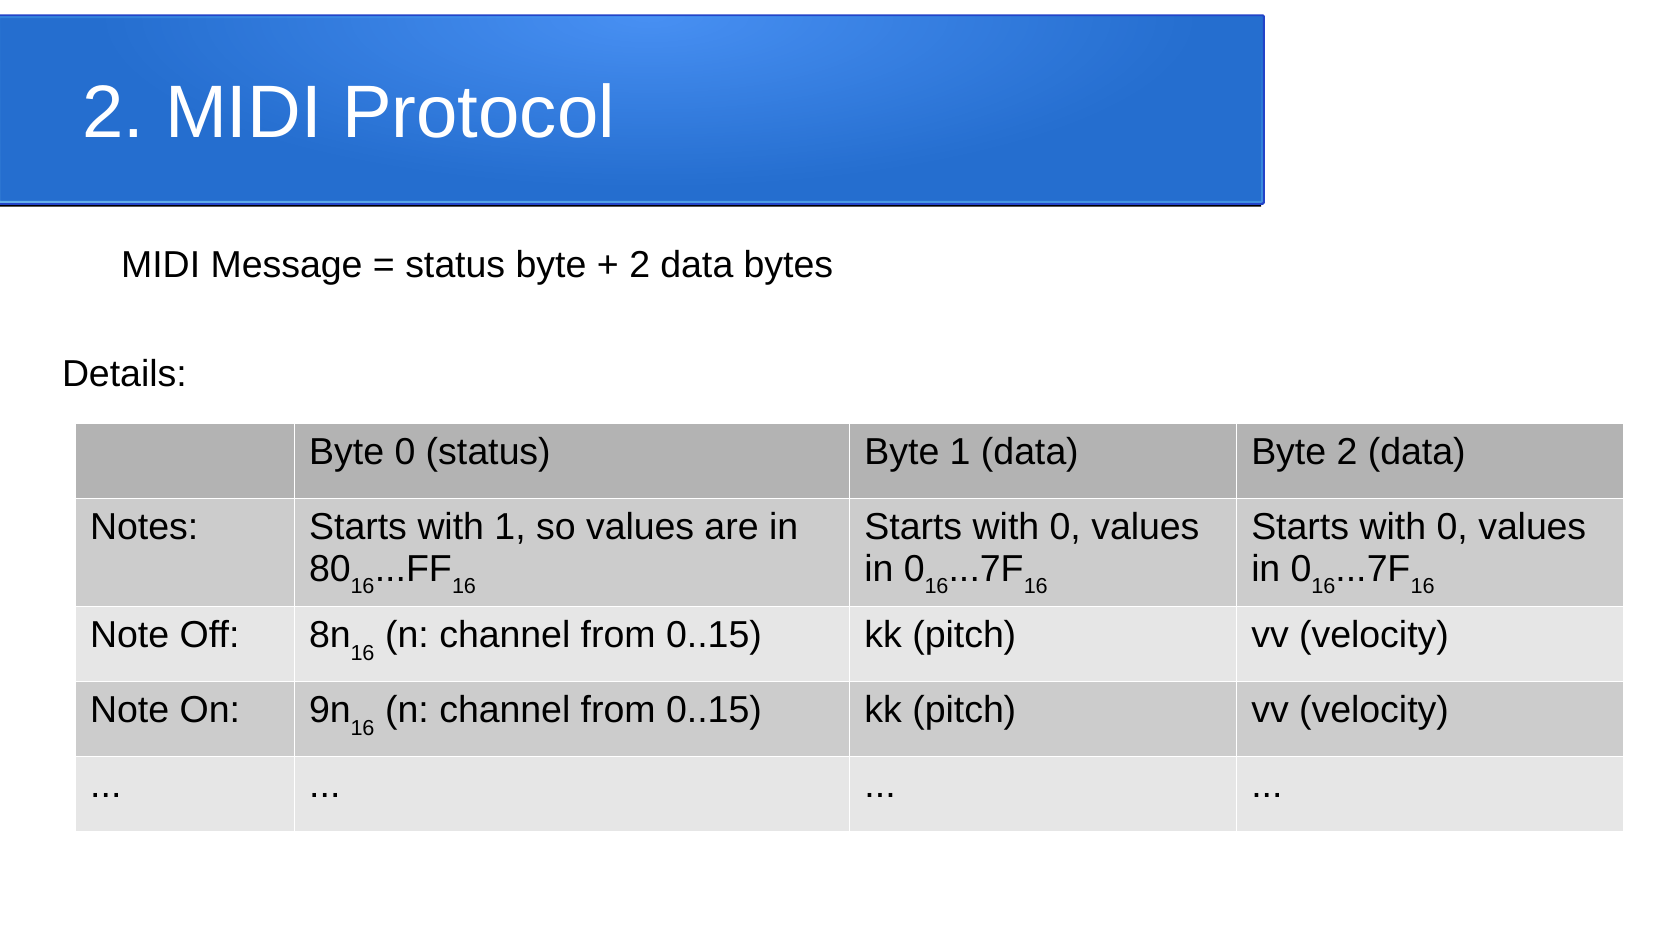

# 2. MIDI Protocol
MIDI Message = status byte + 2 data bytes
Details:
| | Byte 0 (status) | Byte 1 (data) | Byte 2 (data) |
| --- | --- | --- | --- |
| Notes: | Starts with 1, so values are in 8016...FF16 | Starts with 0, values in 016...7F16 | Starts with 0, values in 016...7F16 |
| Note Off: | 8n16 (n: channel from 0..15) | kk (pitch) | vv (velocity) |
| Note On: | 9n16 (n: channel from 0..15) | kk (pitch) | vv (velocity) |
| ... | ... | ... | ... |